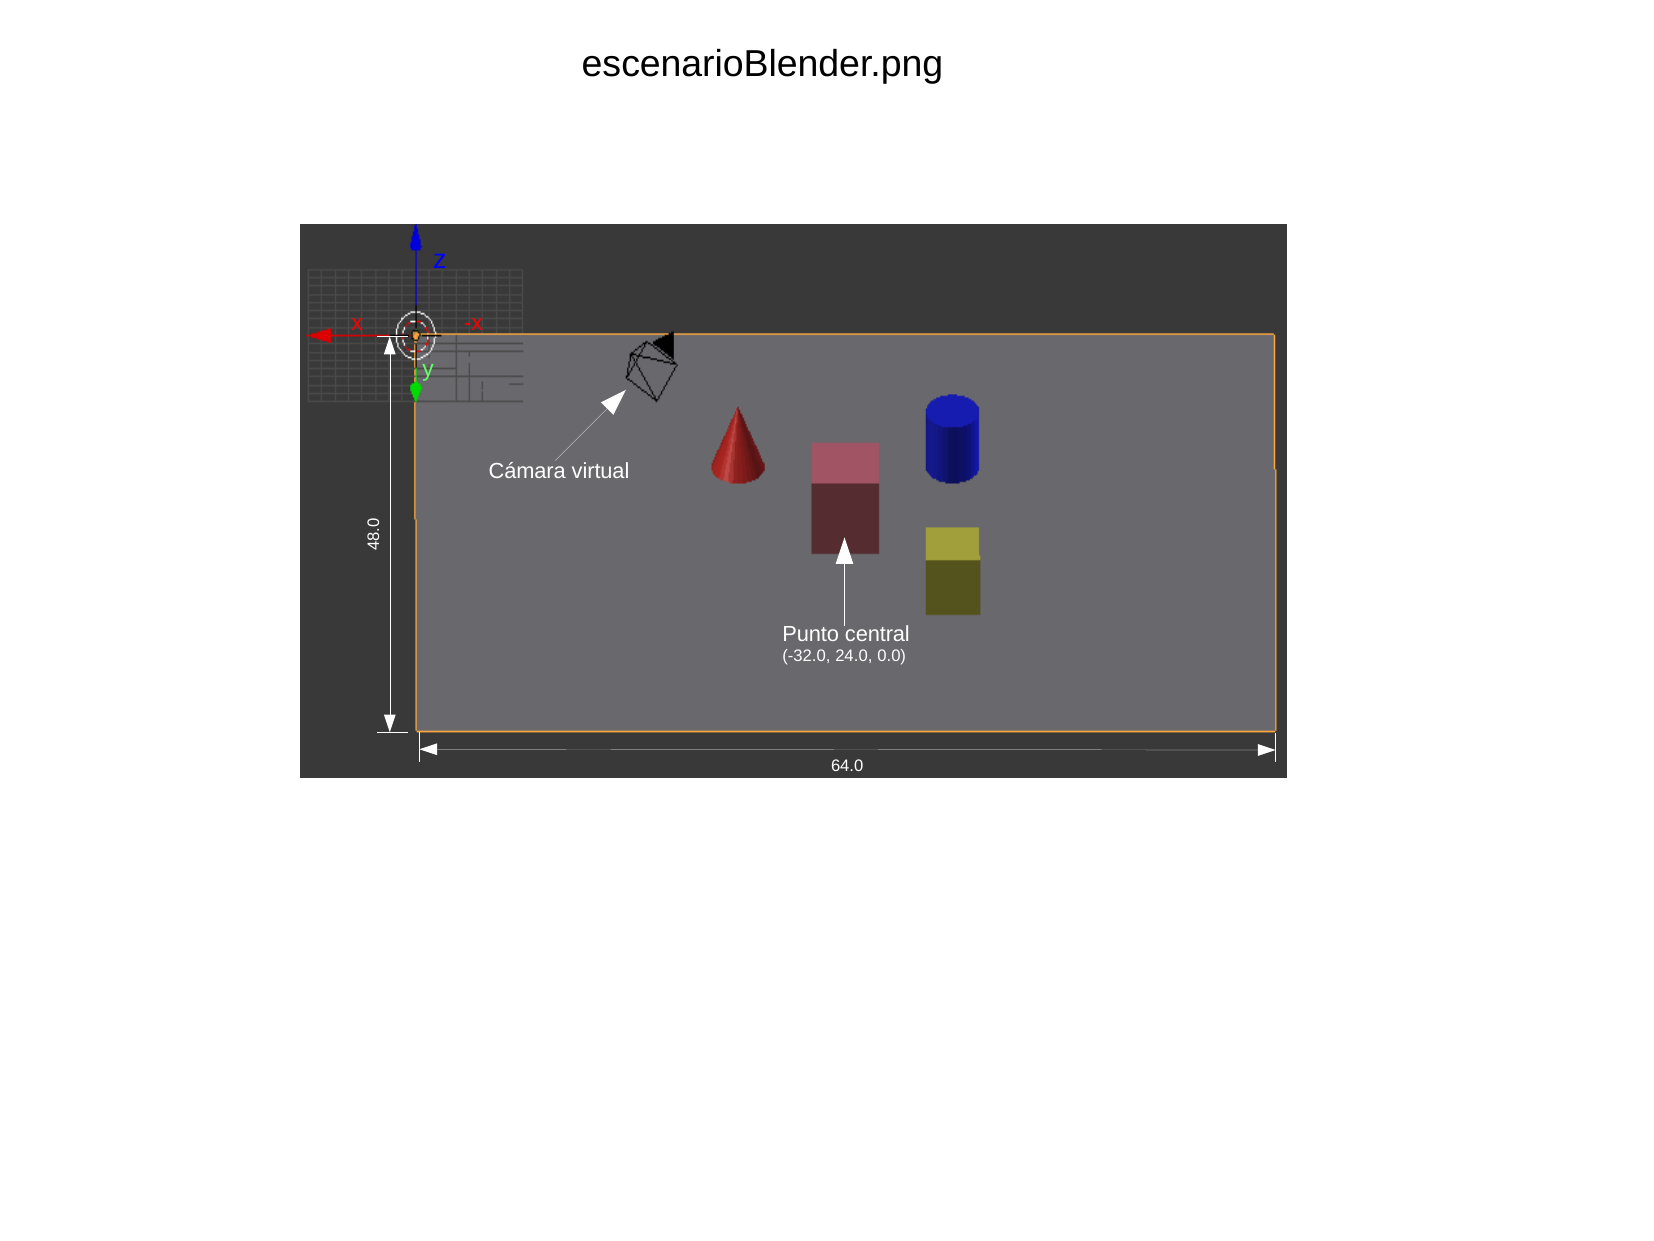

escenarioBlender.png
z
x
-x
y
Cámara virtual
Punto central
(-32.0, 24.0, 0.0)